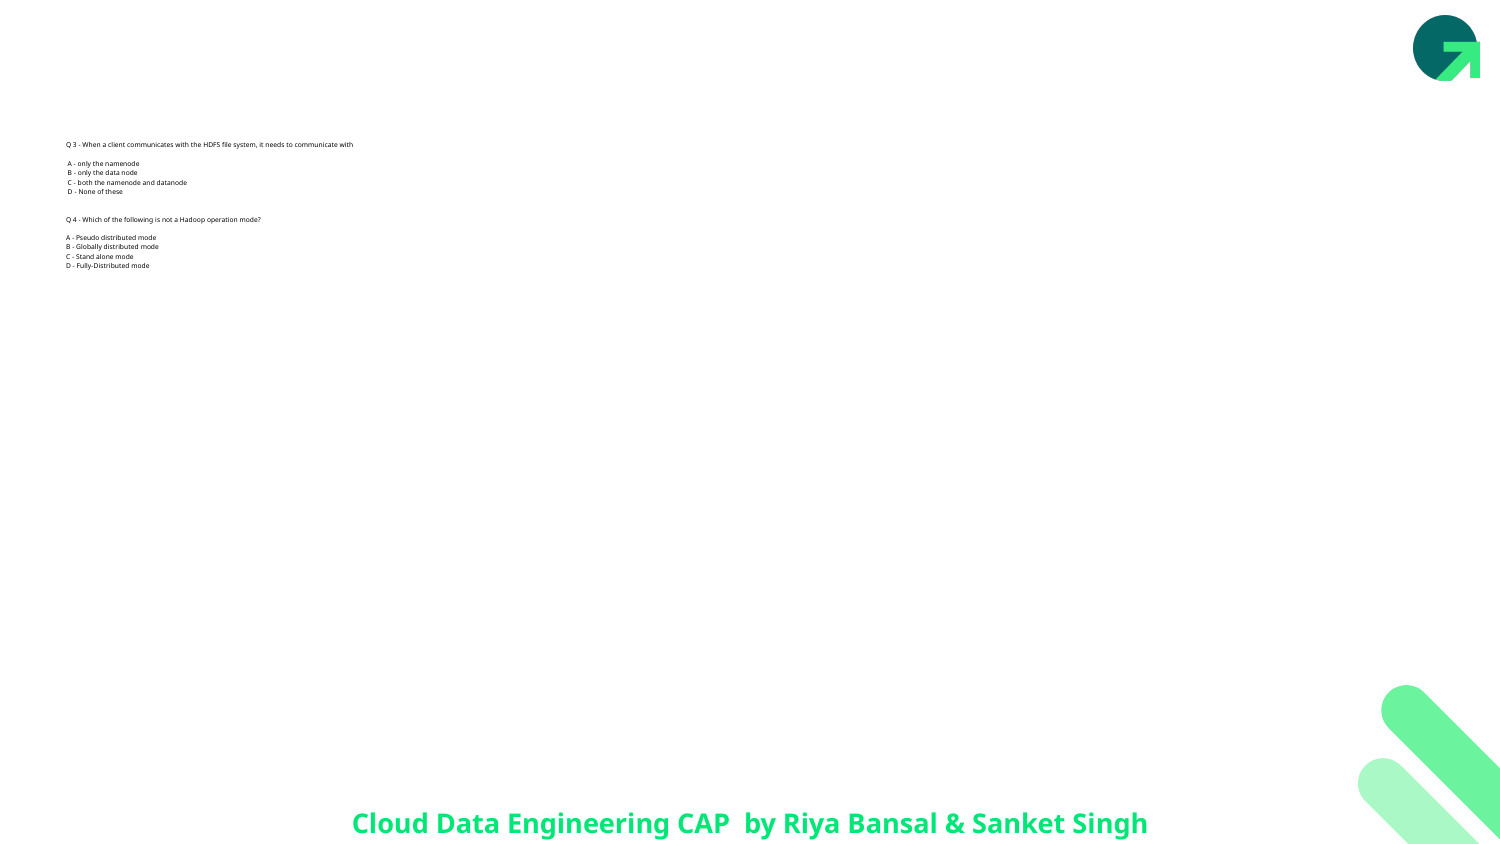

# Q 3 - When a client communicates with the HDFS file system, it needs to communicate with A - only the namenode B - only the data node C - both the namenode and datanode D - None of these Q 4 - Which of the following is not a Hadoop operation mode? A - Pseudo distributed mode B - Globally distributed mode C - Stand alone mode D - Fully-Distributed mode
Cloud Data Engineering CAP by Riya Bansal & Sanket Singh